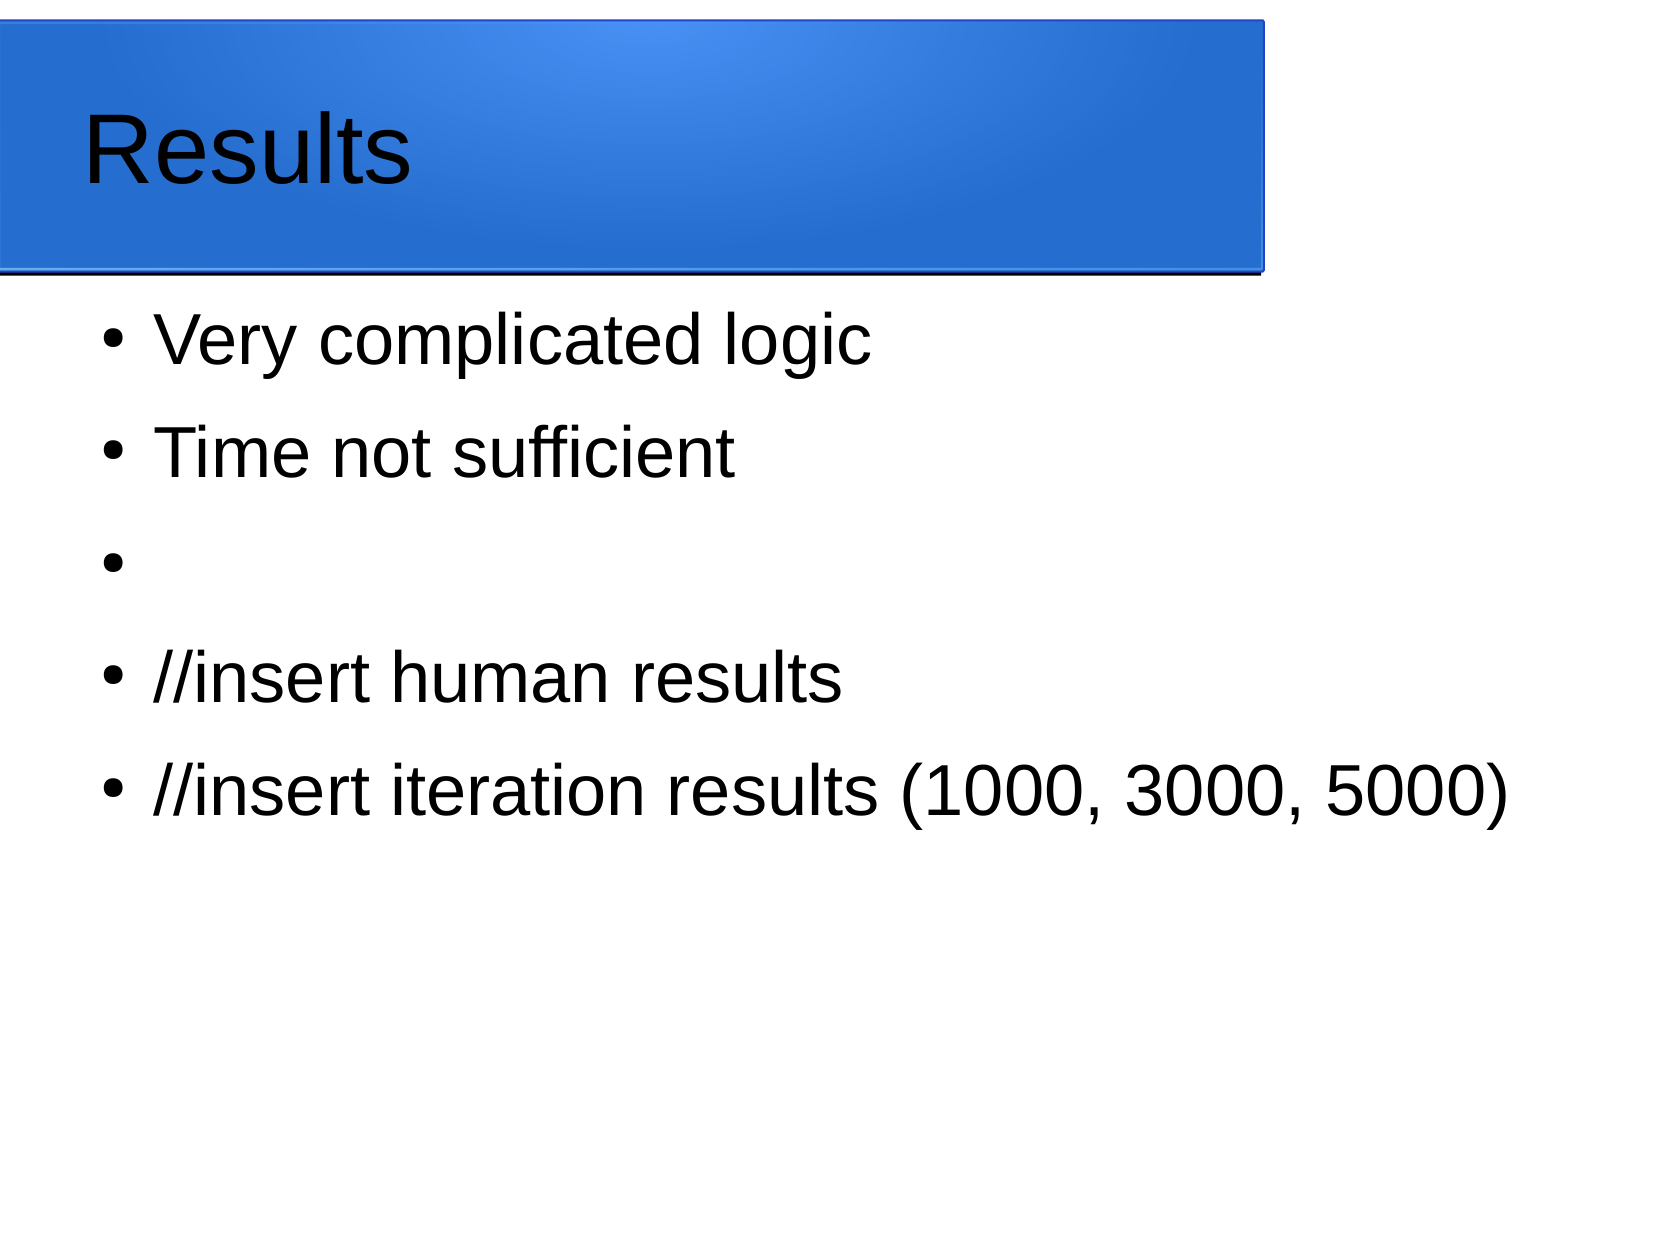

# Results
Very complicated logic
Time not sufficient
//insert human results
//insert iteration results (1000, 3000, 5000)